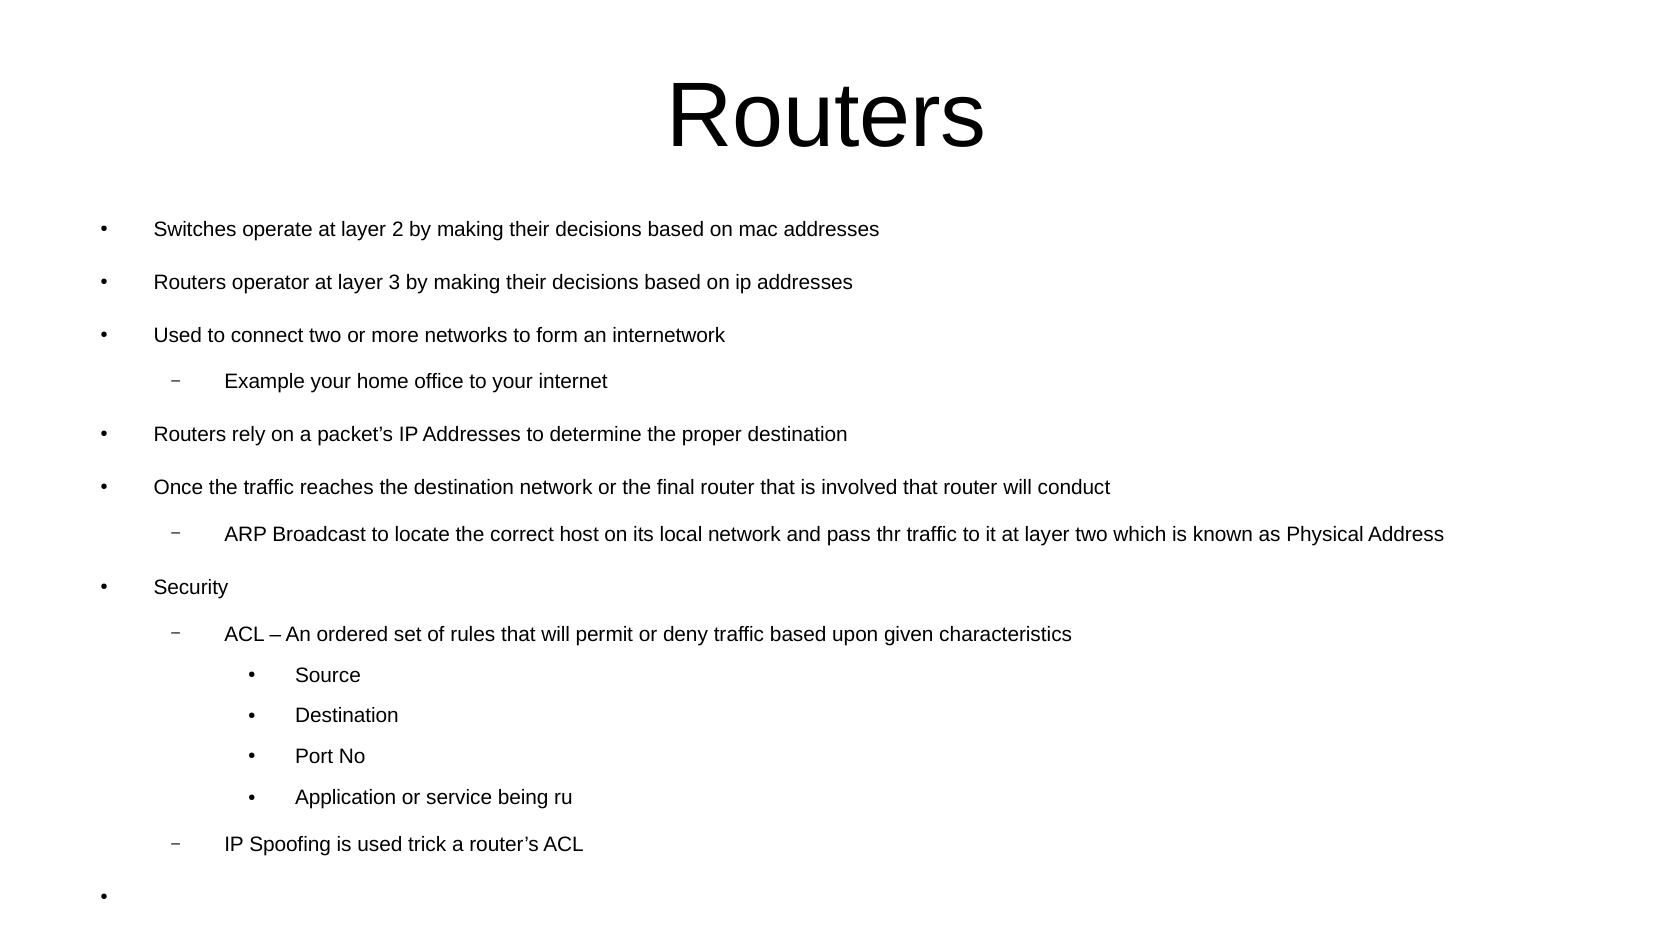

# Routers
Switches operate at layer 2 by making their decisions based on mac addresses
Routers operator at layer 3 by making their decisions based on ip addresses
Used to connect two or more networks to form an internetwork
Example your home office to your internet
Routers rely on a packet’s IP Addresses to determine the proper destination
Once the traffic reaches the destination network or the final router that is involved that router will conduct
ARP Broadcast to locate the correct host on its local network and pass thr traffic to it at layer two which is known as Physical Address
Security
ACL – An ordered set of rules that will permit or deny traffic based upon given characteristics
Source
Destination
Port No
Application or service being ru
IP Spoofing is used trick a router’s ACL